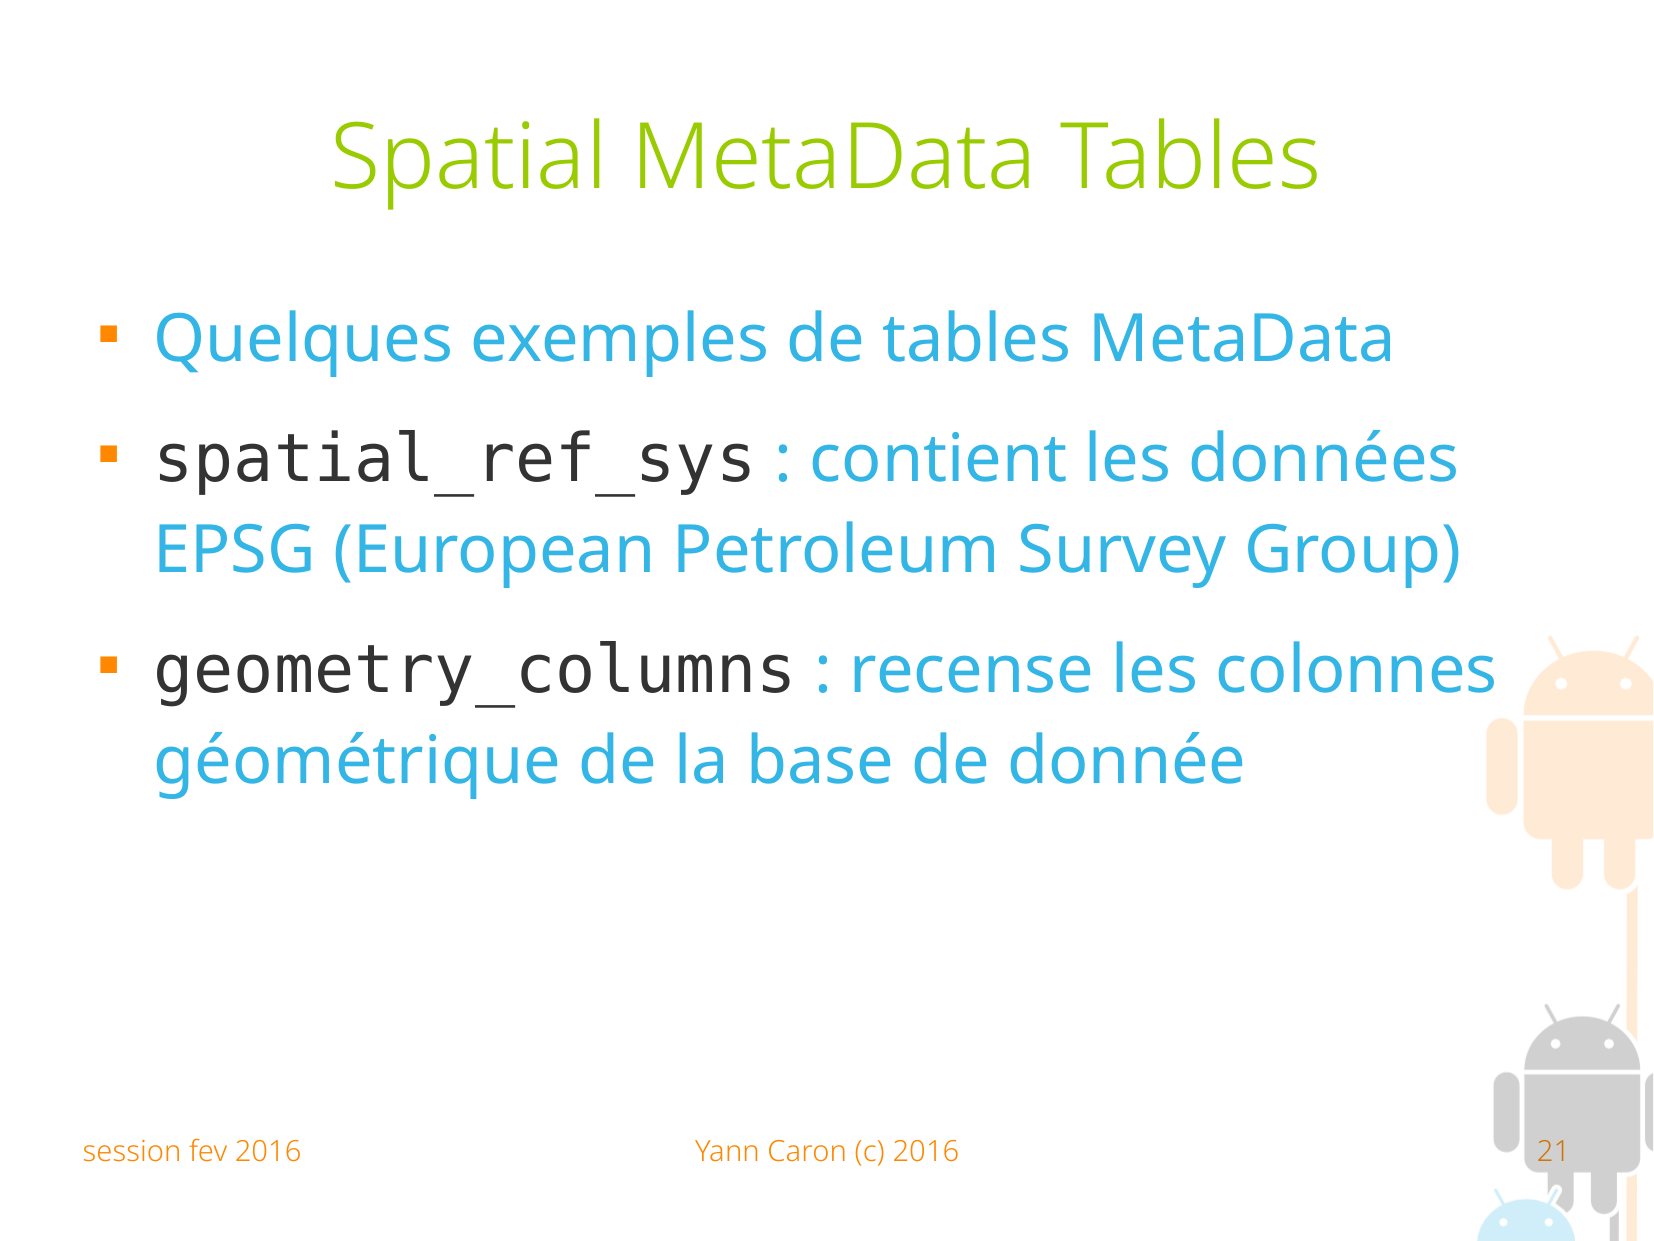

# Spatial MetaData Tables
Quelques exemples de tables MetaData
spatial_ref_sys : contient les données EPSG (European Petroleum Survey Group)
geometry_columns : recense les colonnes géométrique de la base de donnée
session fev 2016
Yann Caron (c) 2016
21